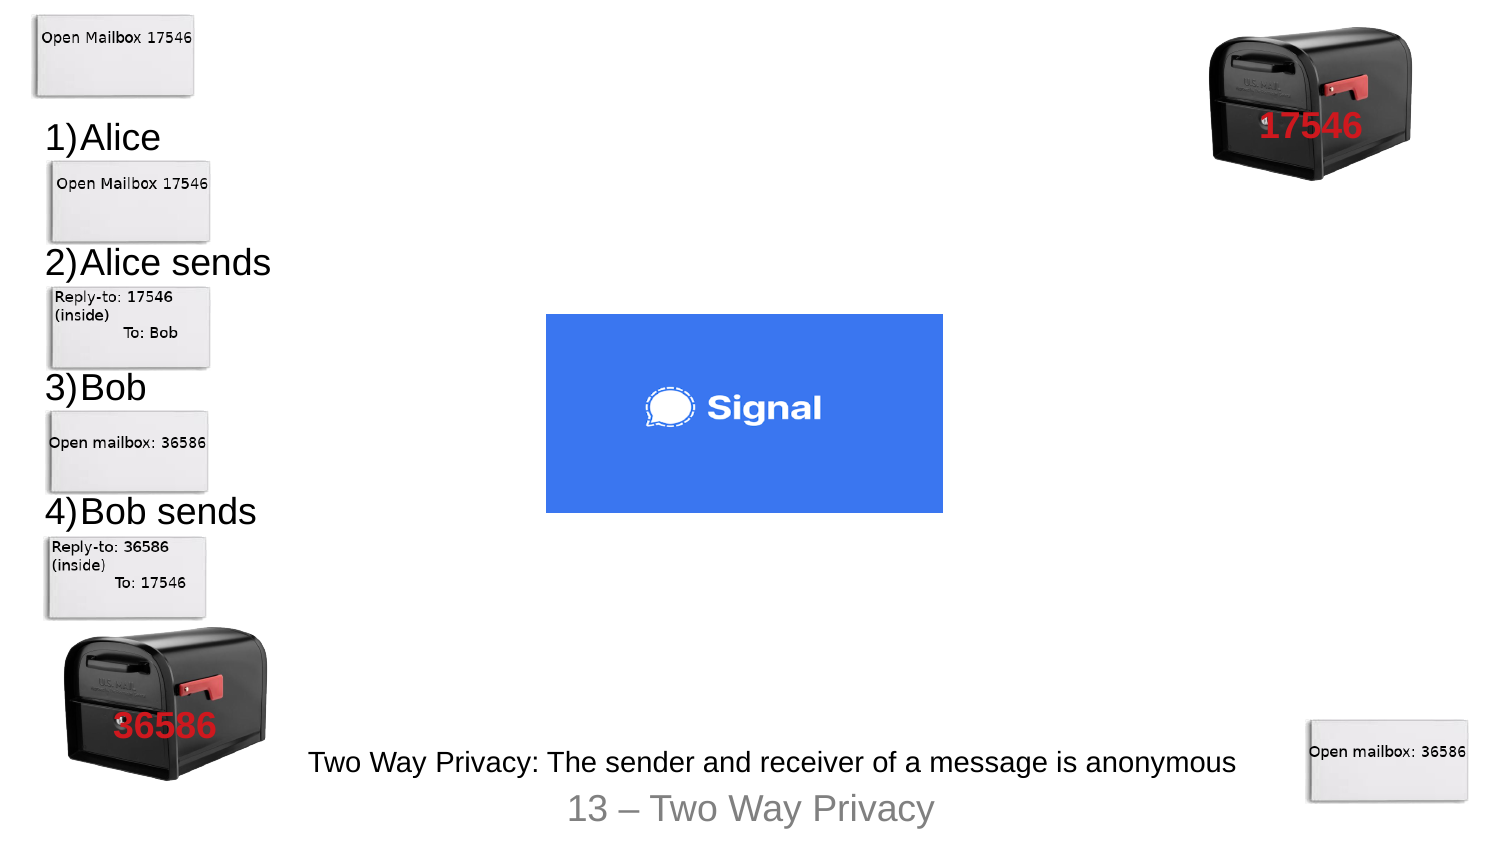

17546
Alice
Alice sends
Bob
Bob sends
36586
Two Way Privacy: The sender and receiver of a message is anonymous
13 – Two Way Privacy